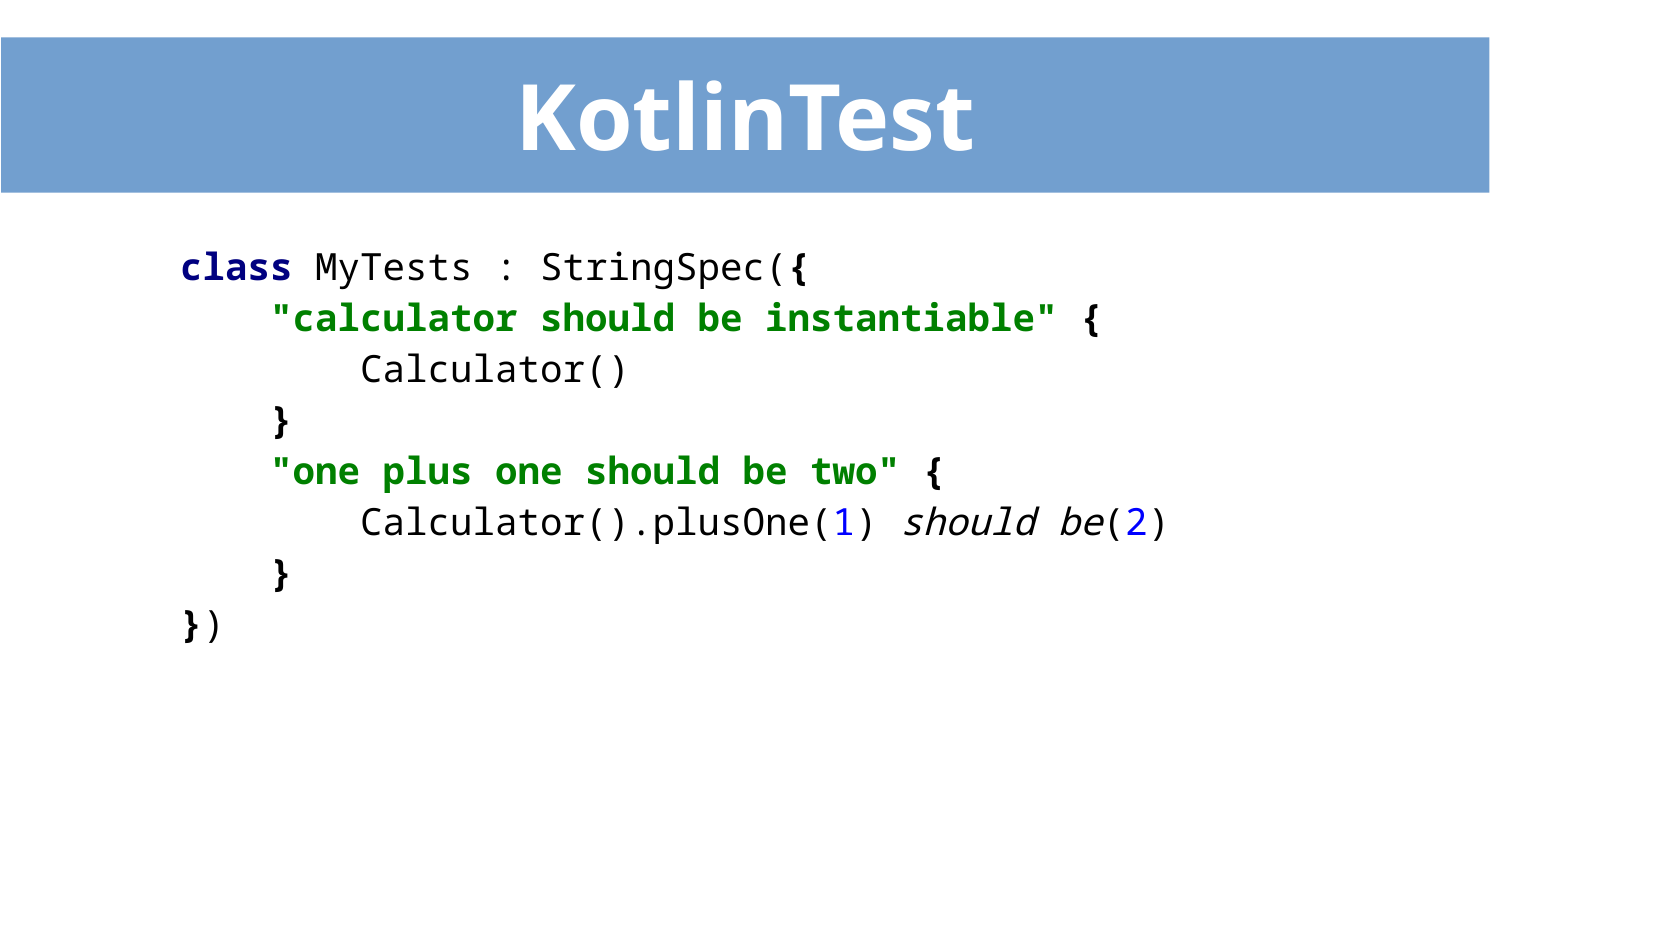

KotlinTest
# class MyTests : StringSpec({ "calculator should be instantiable" { Calculator() } "one plus one should be two" { Calculator().plusOne(1) should be(2) } })